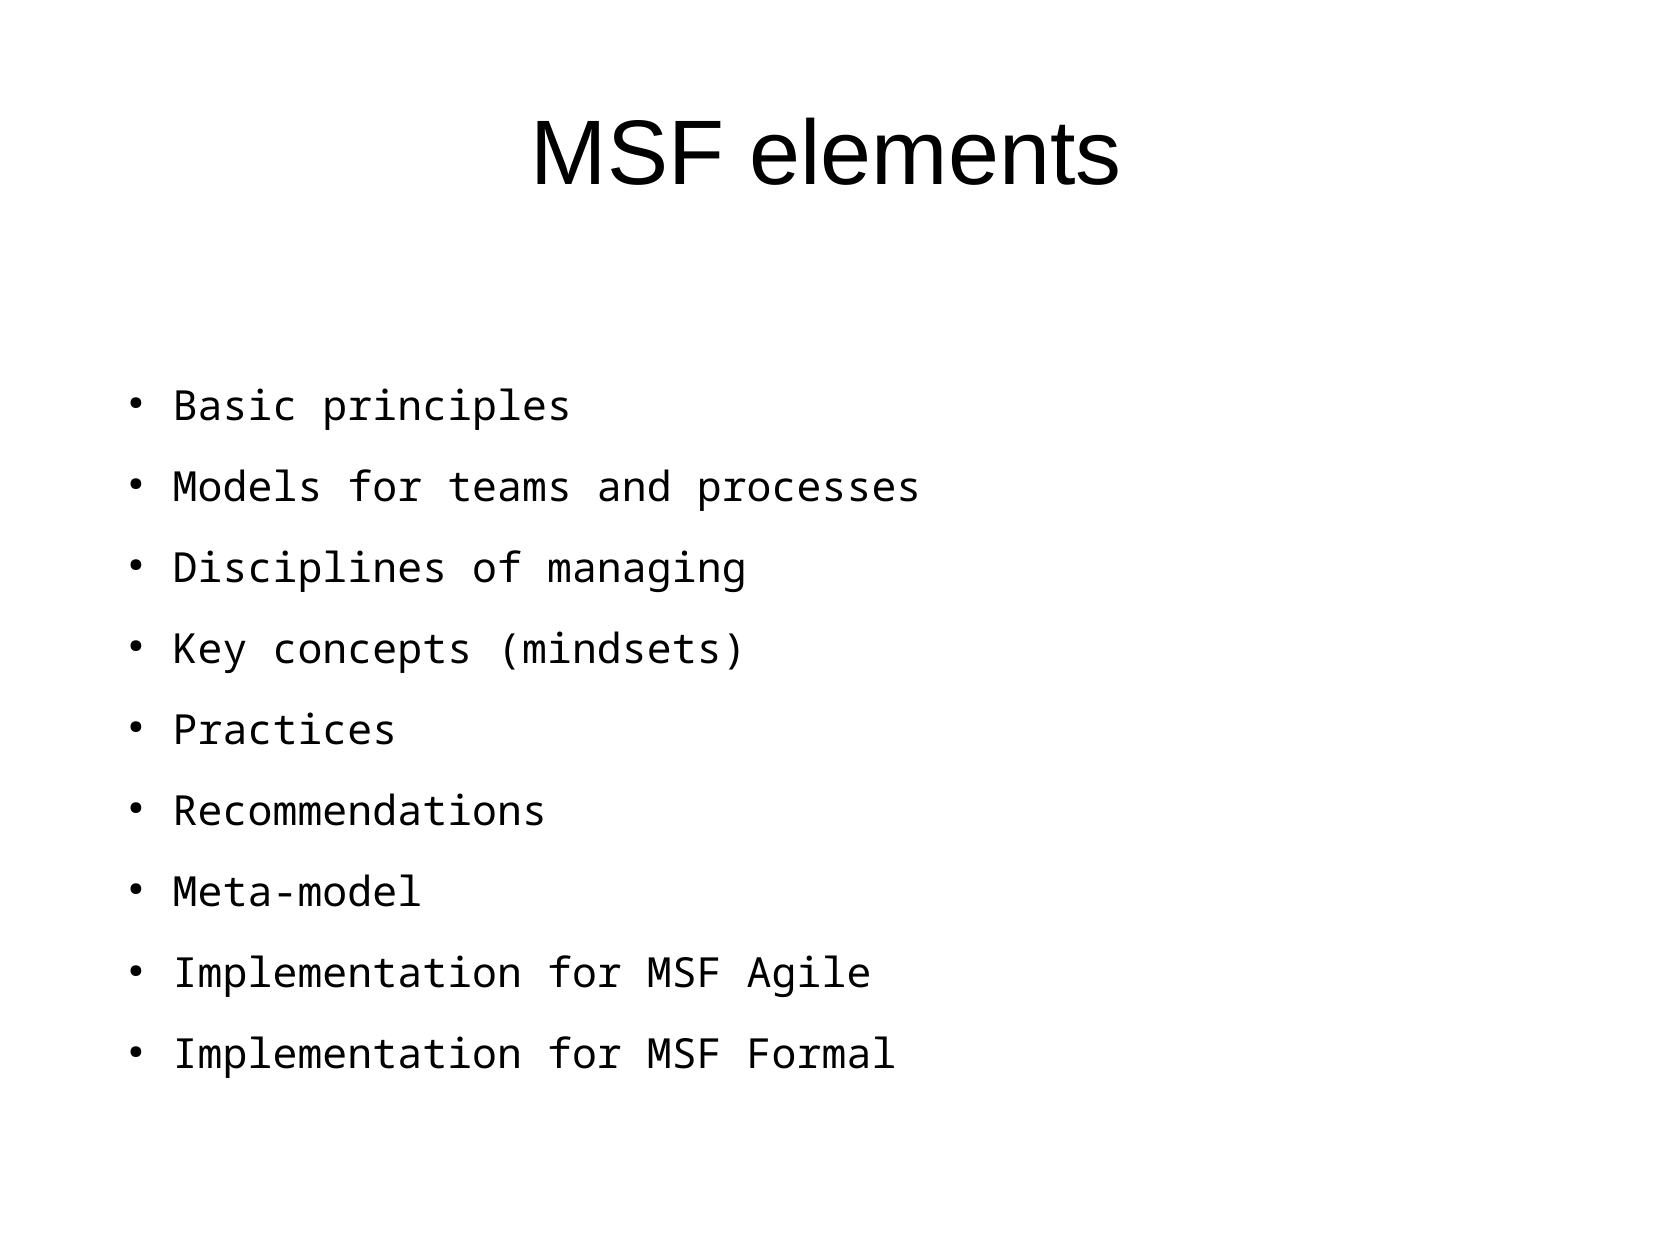

# MSF elements
Basic principles
Models for teams and processes
Disciplines of managing
Key concepts (mindsets)
Practices
Recommendations
Meta-model
Implementation for MSF Agile
Implementation for MSF Formal